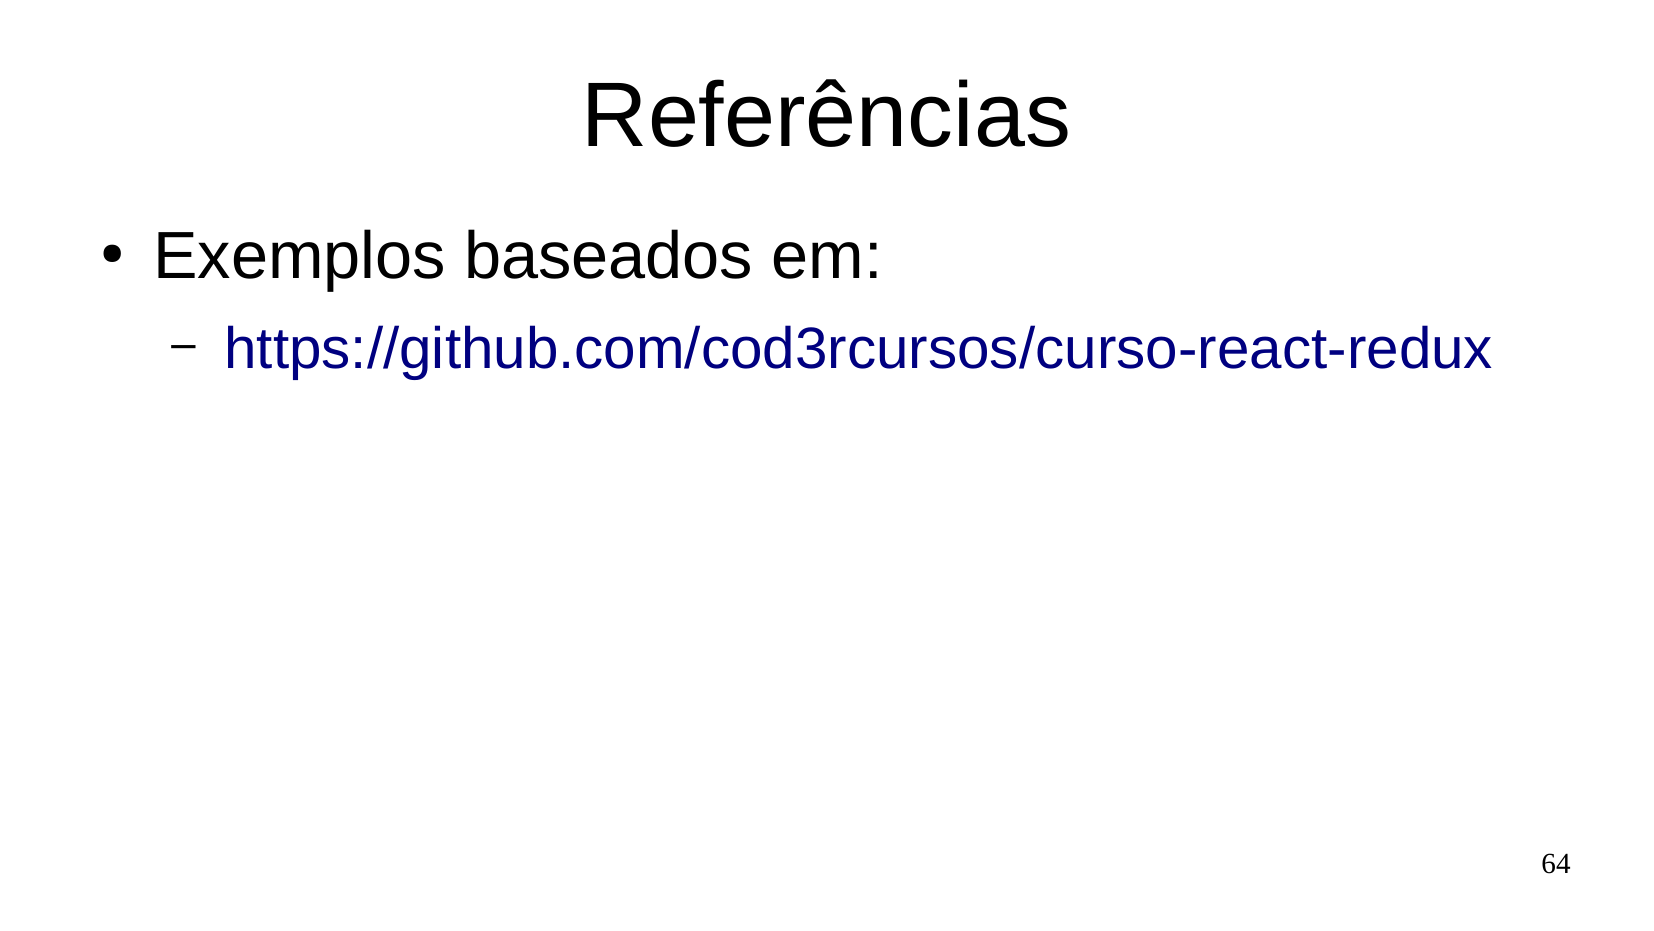

# Referências
Exemplos baseados em:
https://github.com/cod3rcursos/curso-react-redux
64